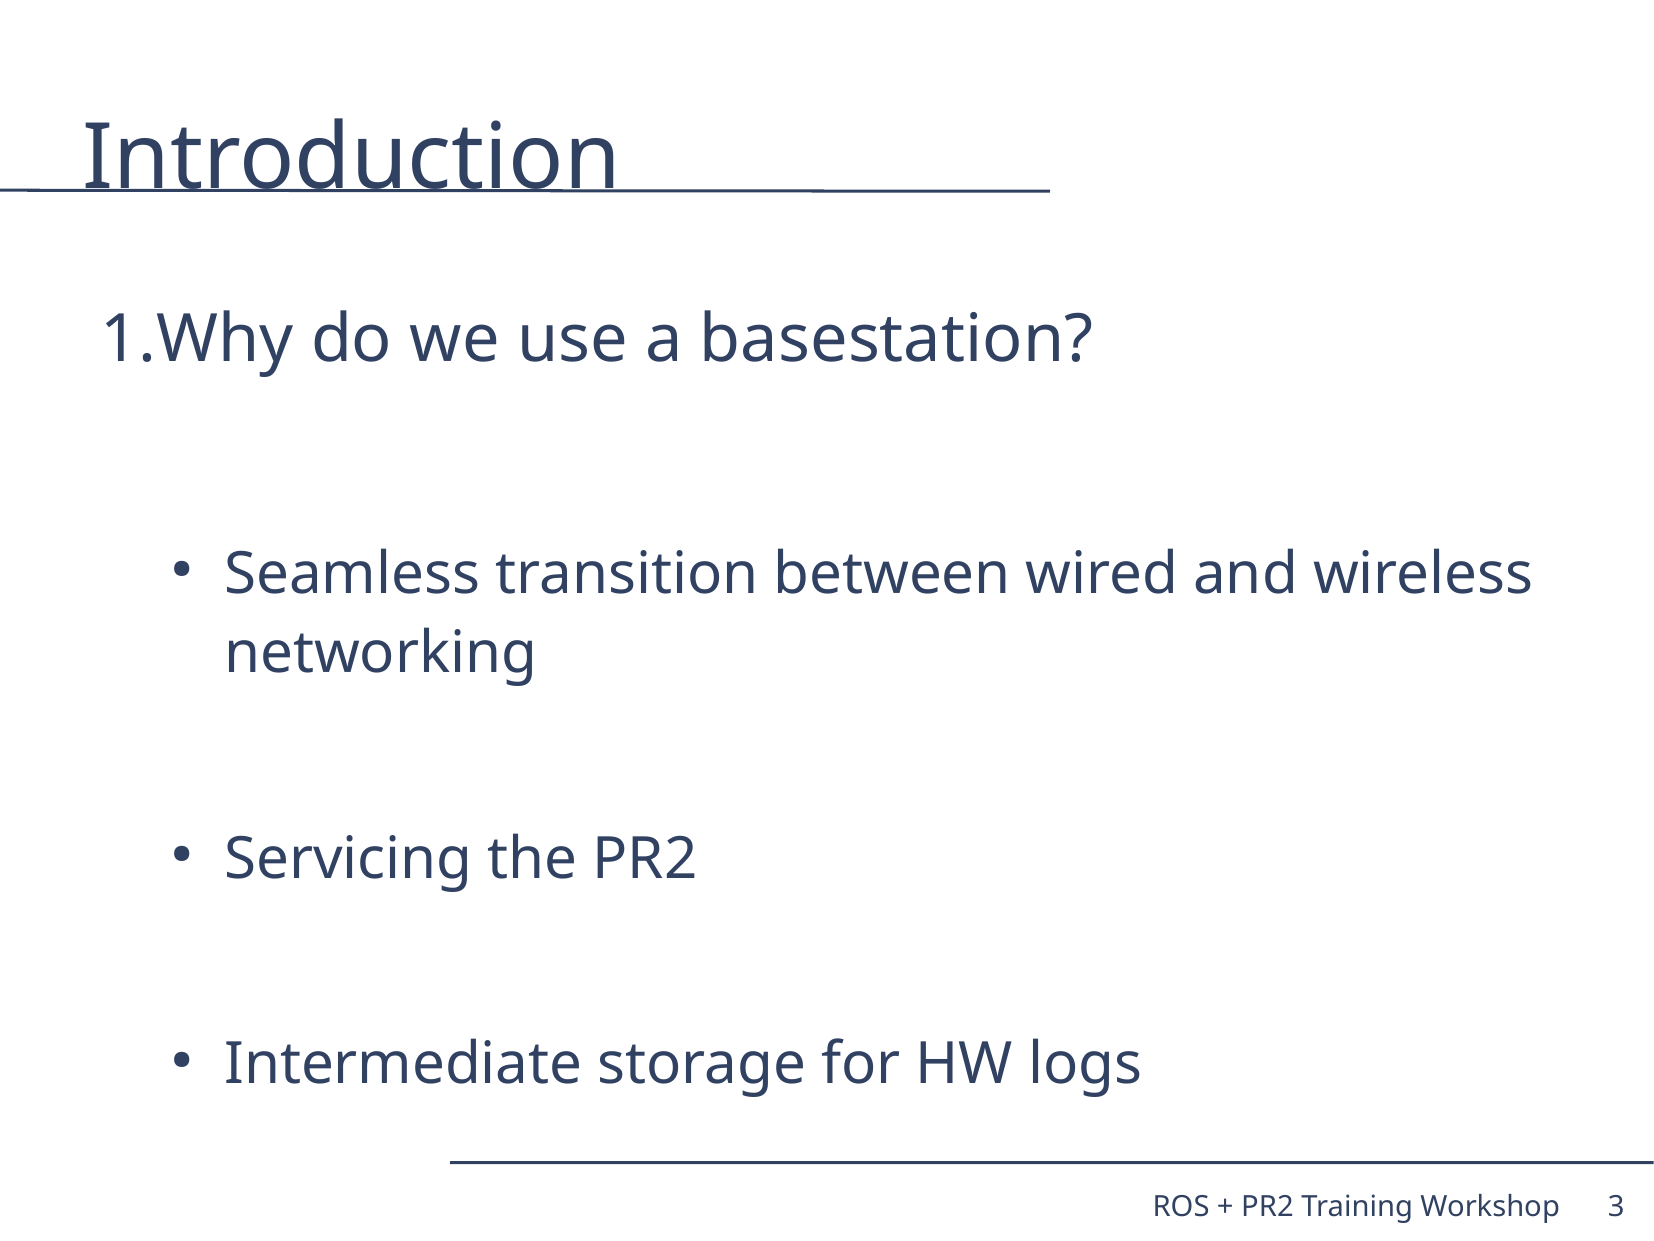

# Introduction
Why do we use a basestation?
Seamless transition between wired and wireless networking
Servicing the PR2
Intermediate storage for HW logs